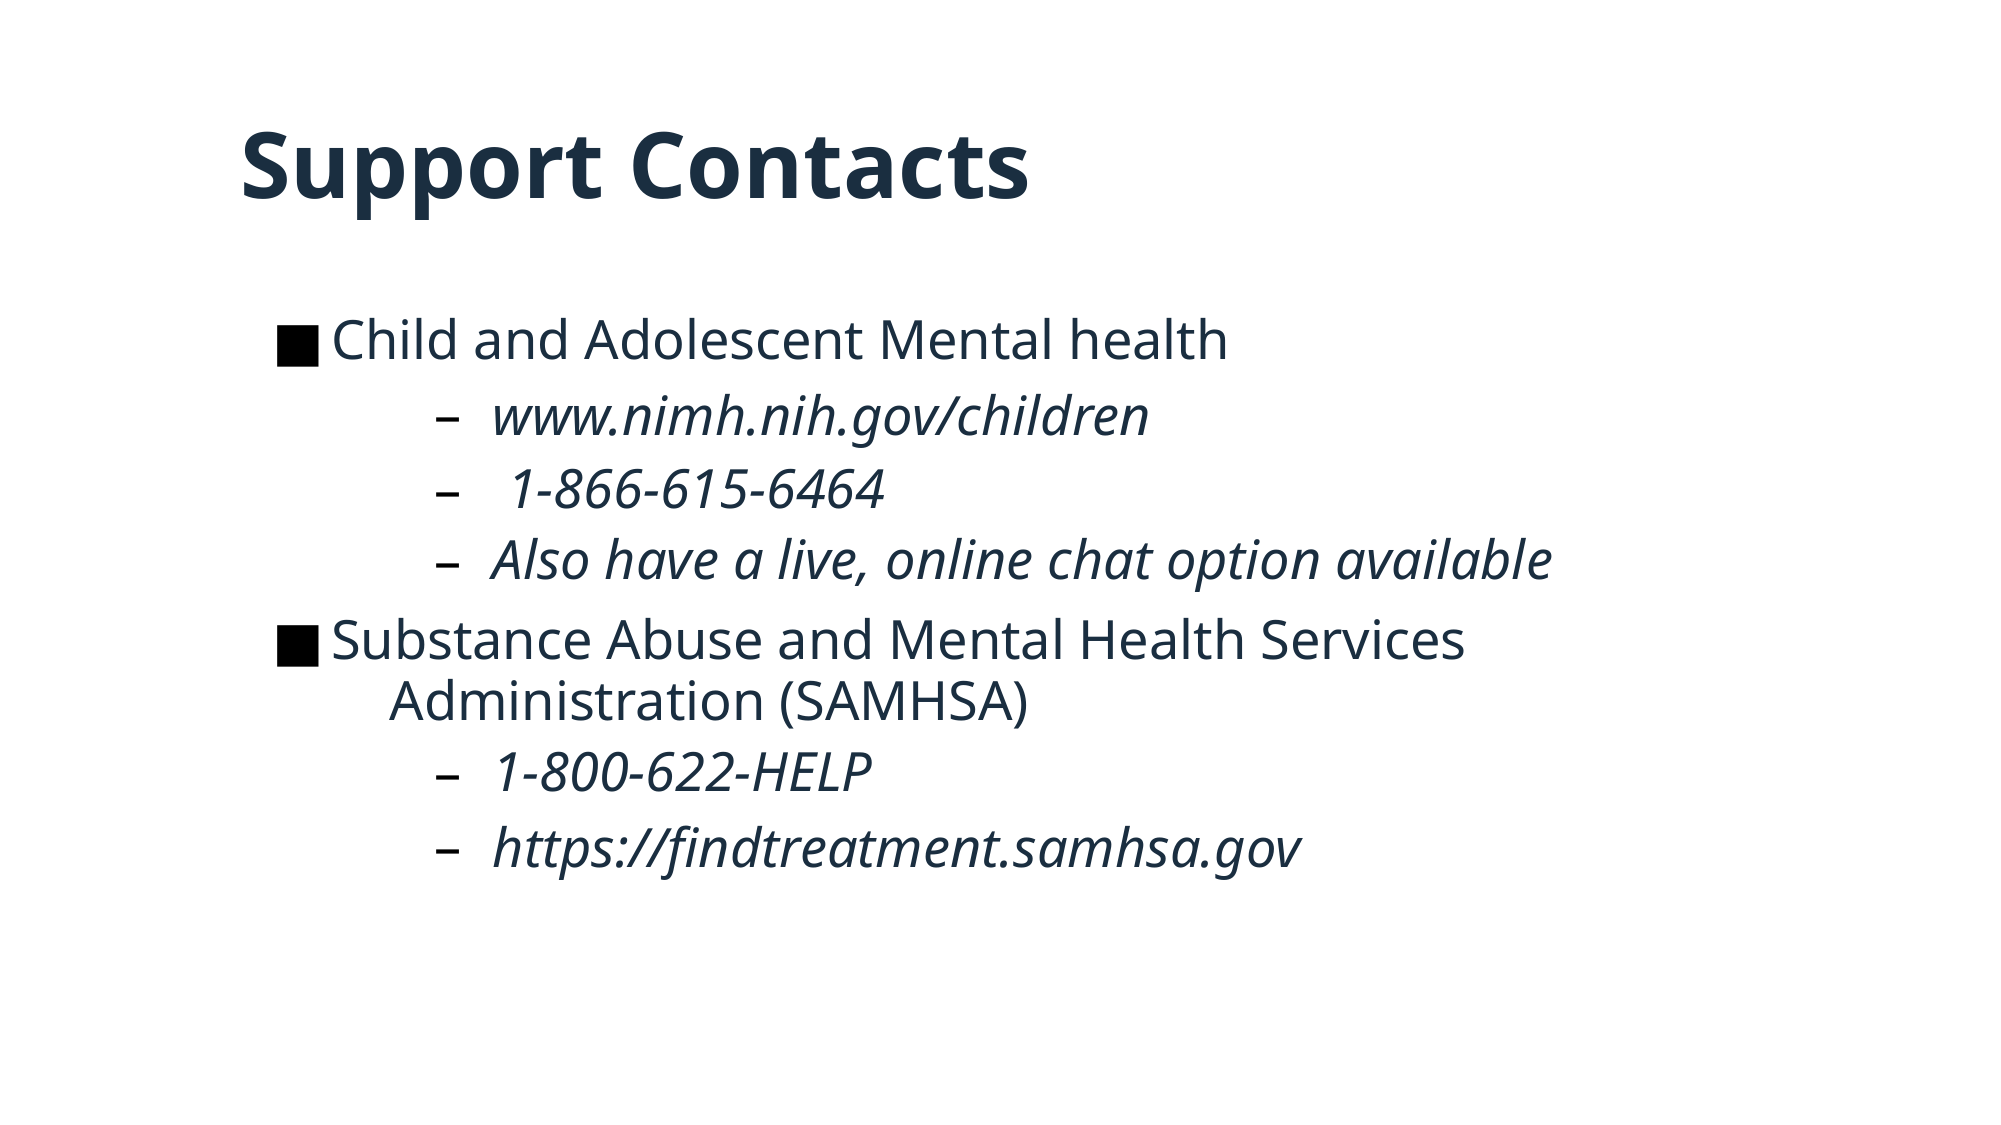

# Support Contacts
Child and Adolescent Mental health
www.nimh.nih.gov/children
 1-866-615-6464
Also have a live, online chat option available
Substance Abuse and Mental Health Services Administration (SAMHSA)
1-800-622-HELP
https://findtreatment.samhsa.gov